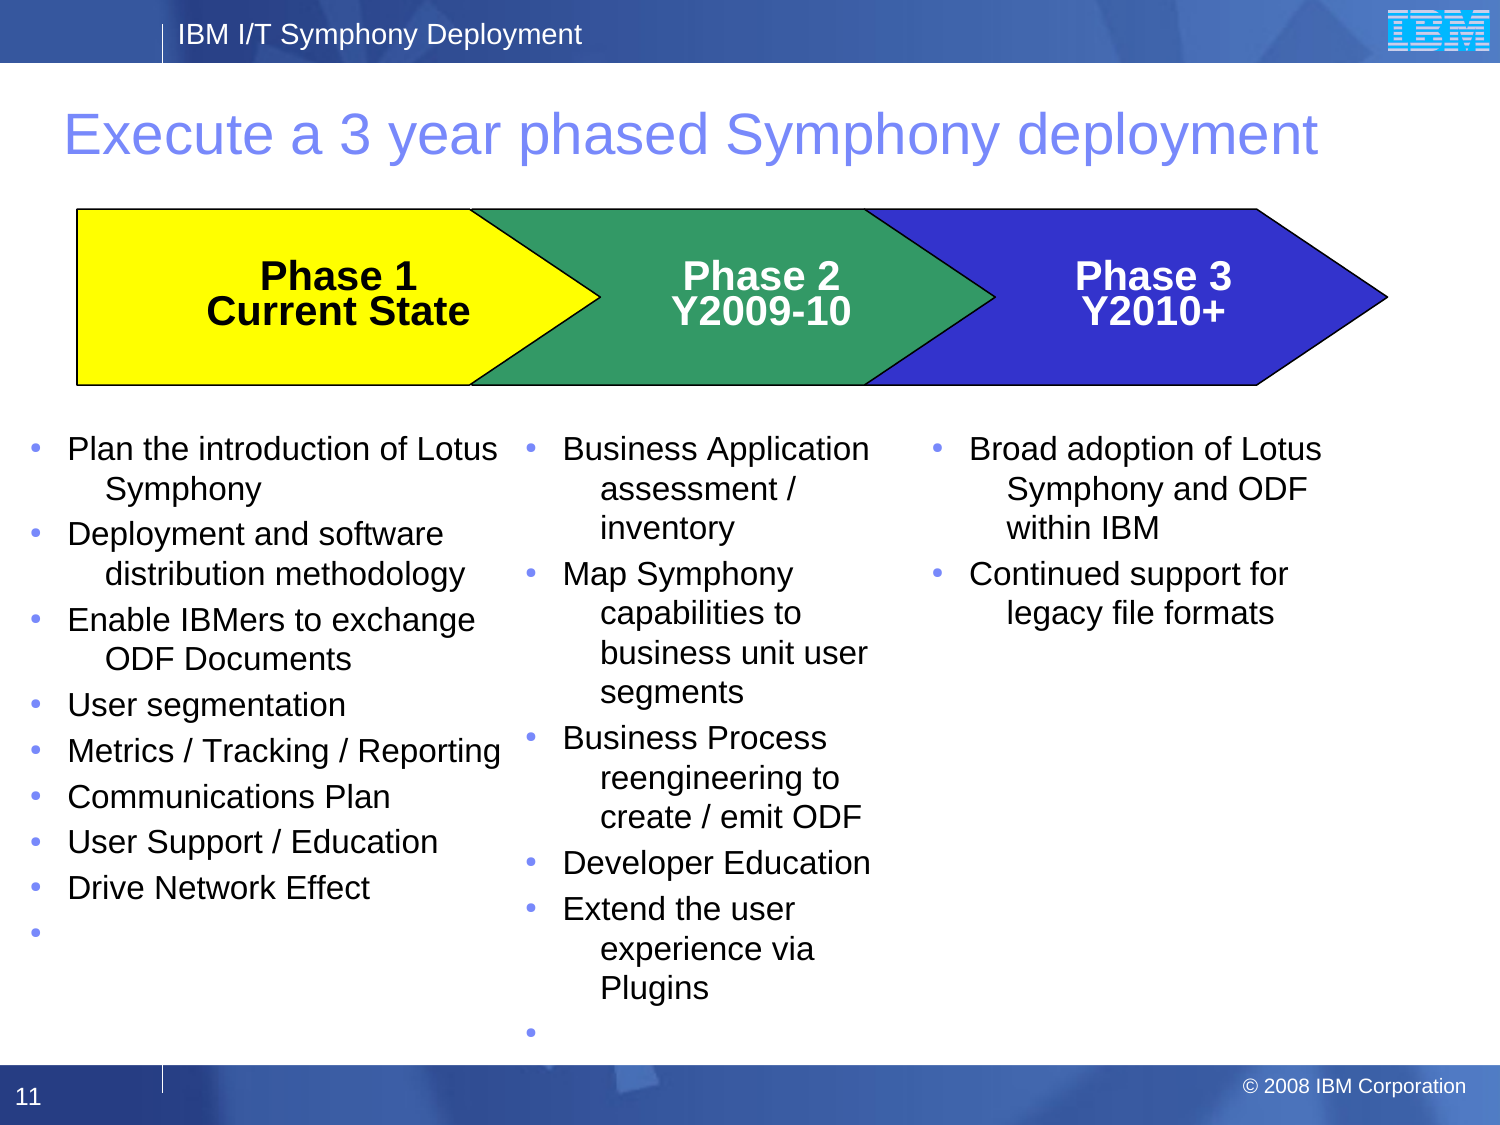

# Execute a 3 year phased Symphony deployment
Phase 1
Current State
Phase 2
Y2009-10
Phase 3
Y2010+
Plan the introduction of Lotus Symphony
Deployment and software distribution methodology
Enable IBMers to exchange ODF Documents
User segmentation
Metrics / Tracking / Reporting
Communications Plan
User Support / Education
Drive Network Effect
Business Application assessment / inventory
Map Symphony capabilities to business unit user segments
Business Process reengineering to create / emit ODF
Developer Education
Extend the user experience via Plugins
Broad adoption of Lotus Symphony and ODF within IBM
Continued support for legacy file formats